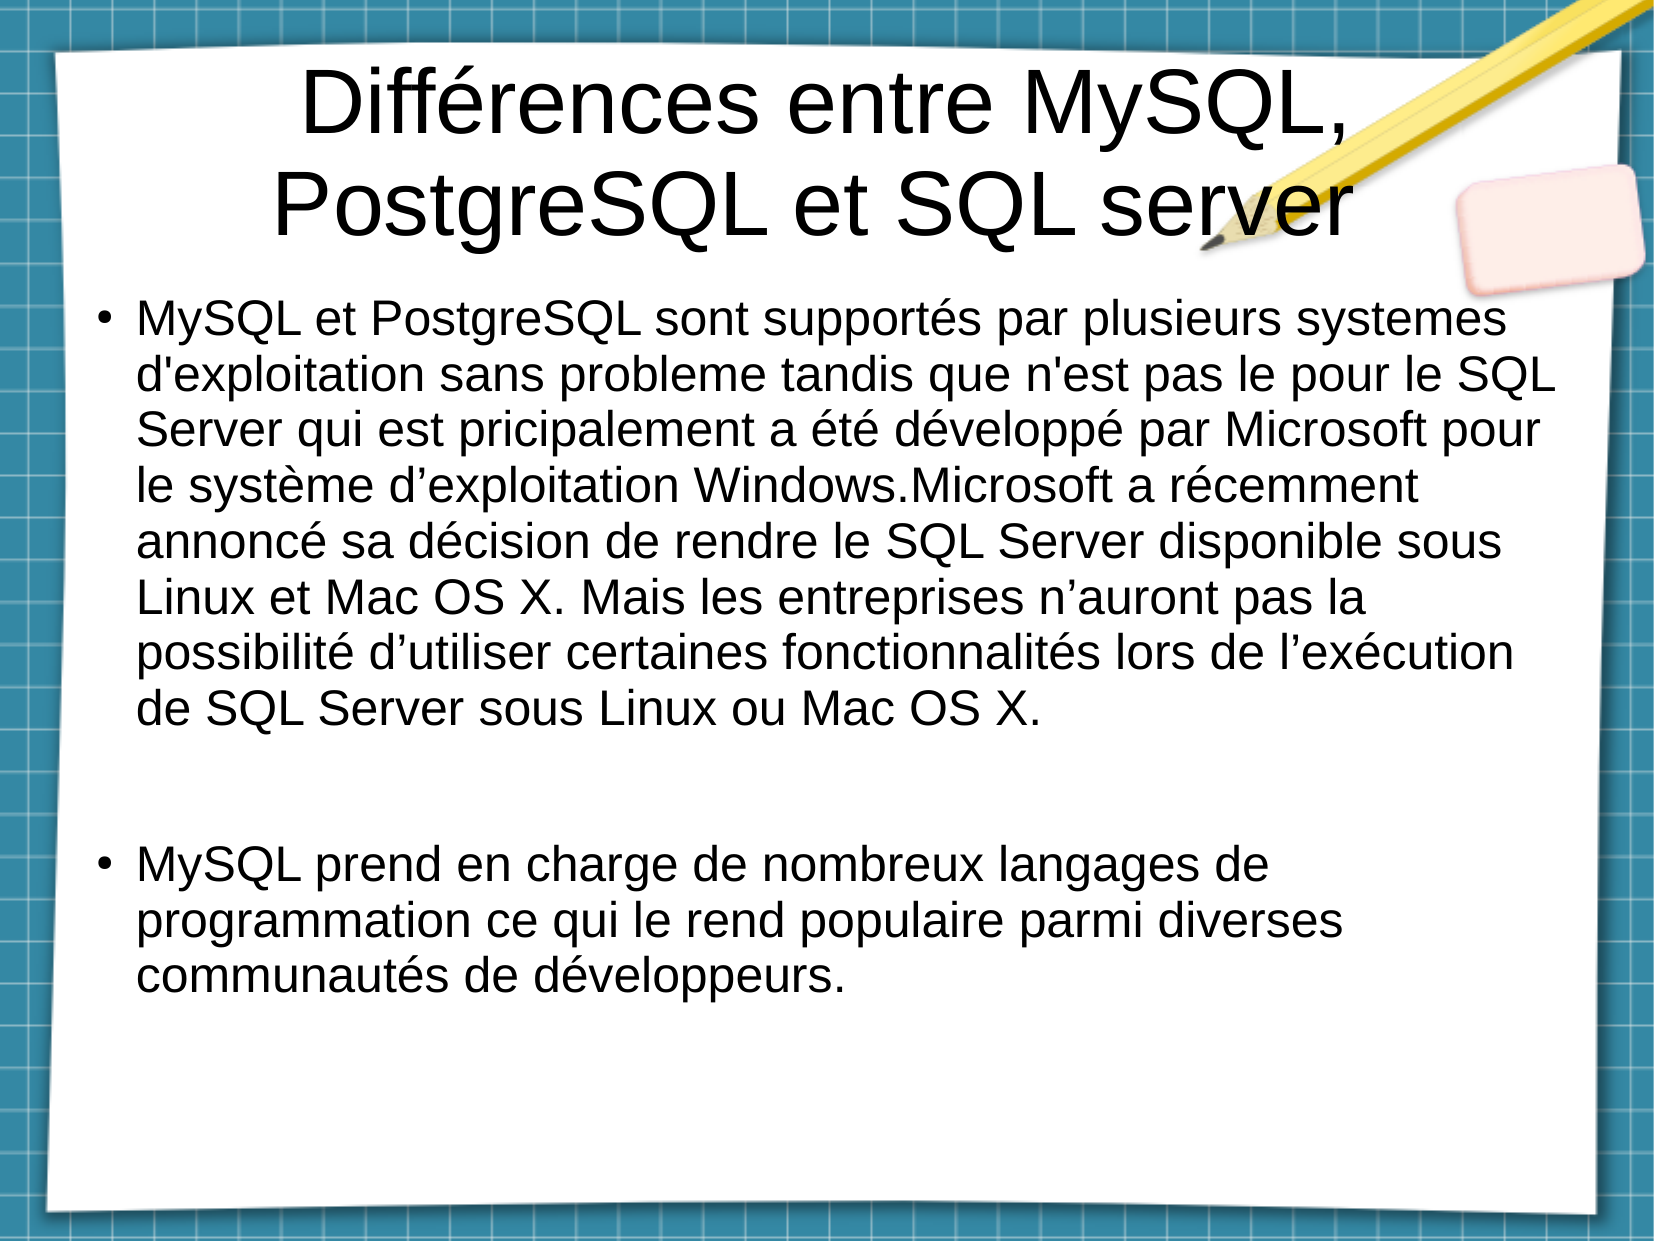

# Différences entre MySQL, PostgreSQL et SQL server
MySQL et PostgreSQL sont supportés par plusieurs systemes d'exploitation sans probleme tandis que n'est pas le pour le SQL Server qui est pricipalement a été développé par Microsoft pour le système d’exploitation Windows.Microsoft a récemment annoncé sa décision de rendre le SQL Server disponible sous Linux et Mac OS X. Mais les entreprises n’auront pas la possibilité d’utiliser certaines fonctionnalités lors de l’exécution de SQL Server sous Linux ou Mac OS X.
MySQL prend en charge de nombreux langages de programmation ce qui le rend populaire parmi diverses communautés de développeurs.